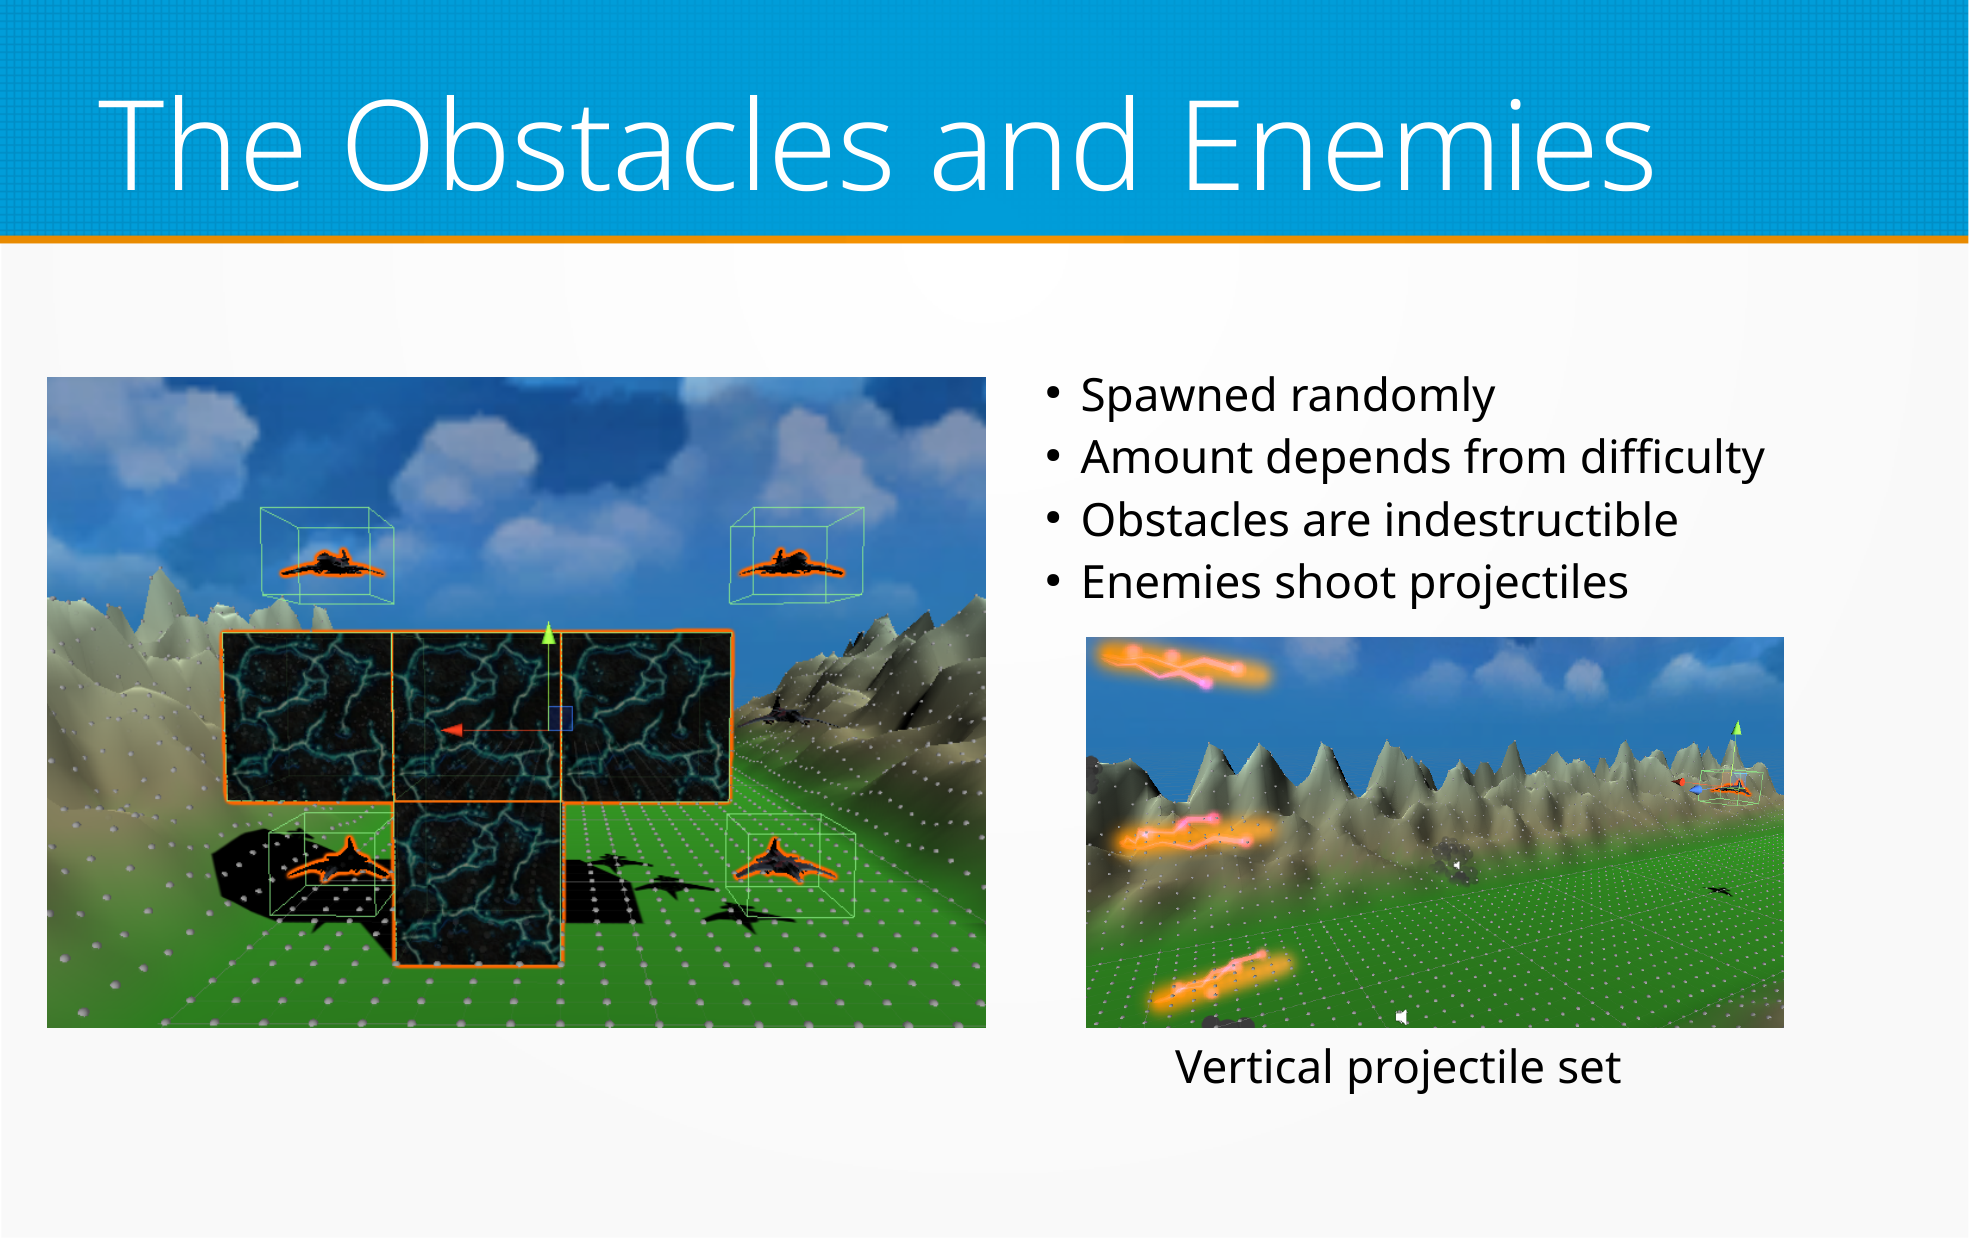

# The Obstacles and Enemies
Spawned randomly
Amount depends from difficulty
Obstacles are indestructible
Enemies shoot projectiles
Vertical projectile set